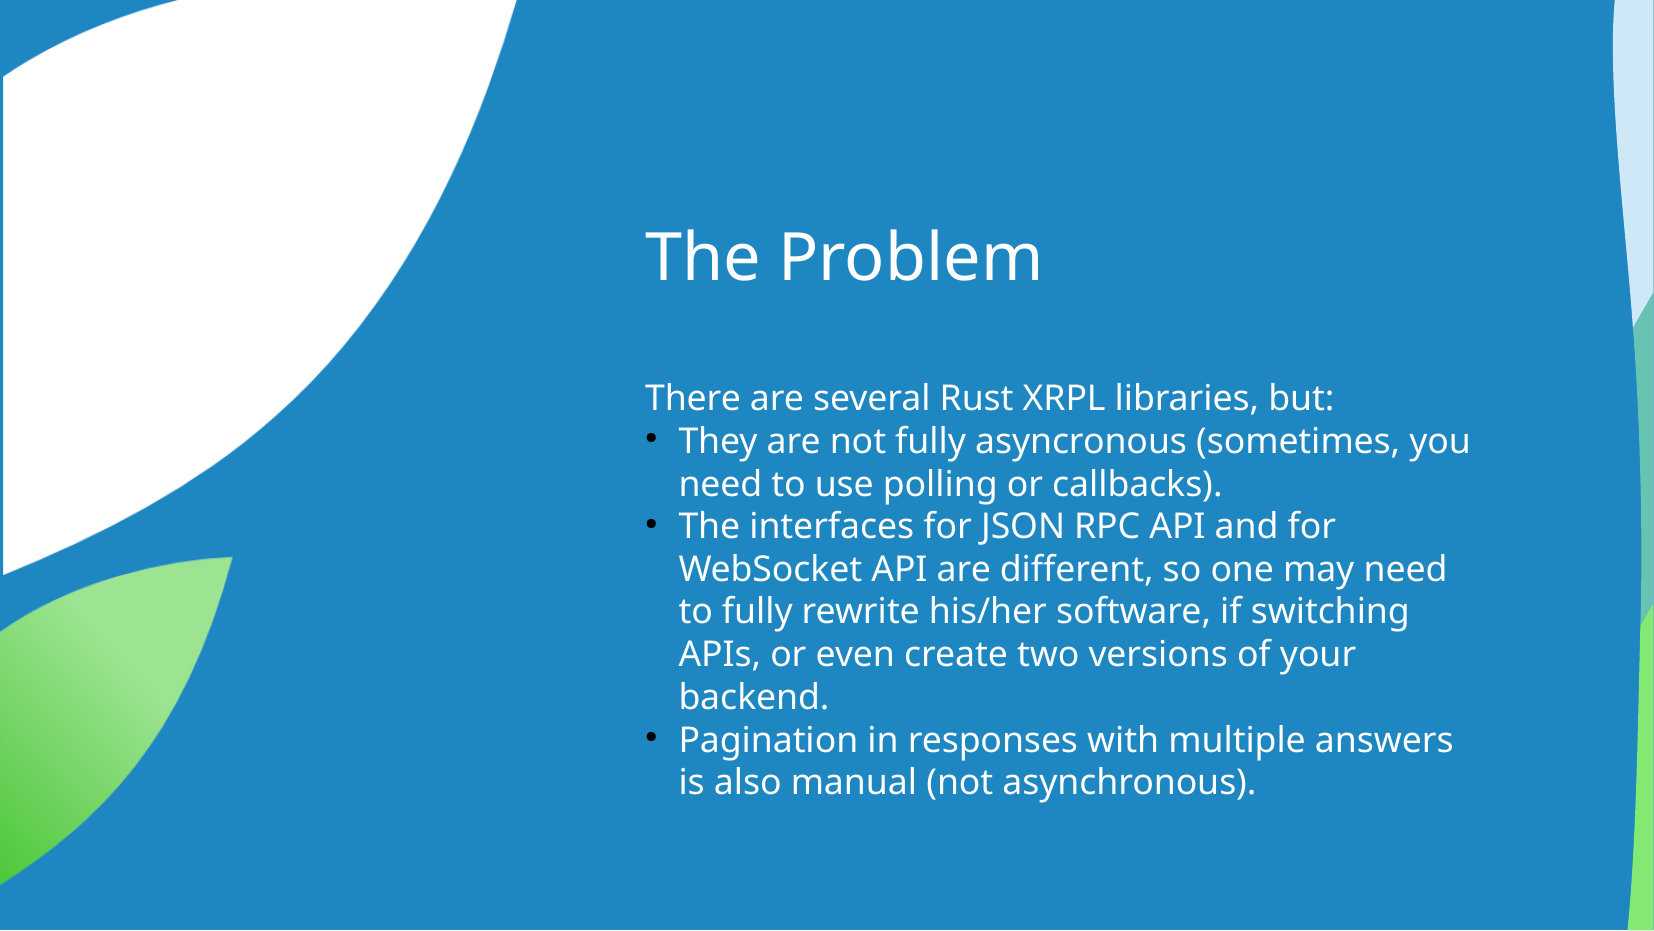

The Problem
There are several Rust XRPL libraries, but:
They are not fully asyncronous (sometimes, you need to use polling or callbacks).
The interfaces for JSON RPC API and for WebSocket API are different, so one may need to fully rewrite his/her software, if switching APIs, or even create two versions of your backend.
Pagination in responses with multiple answers is also manual (not asynchronous).